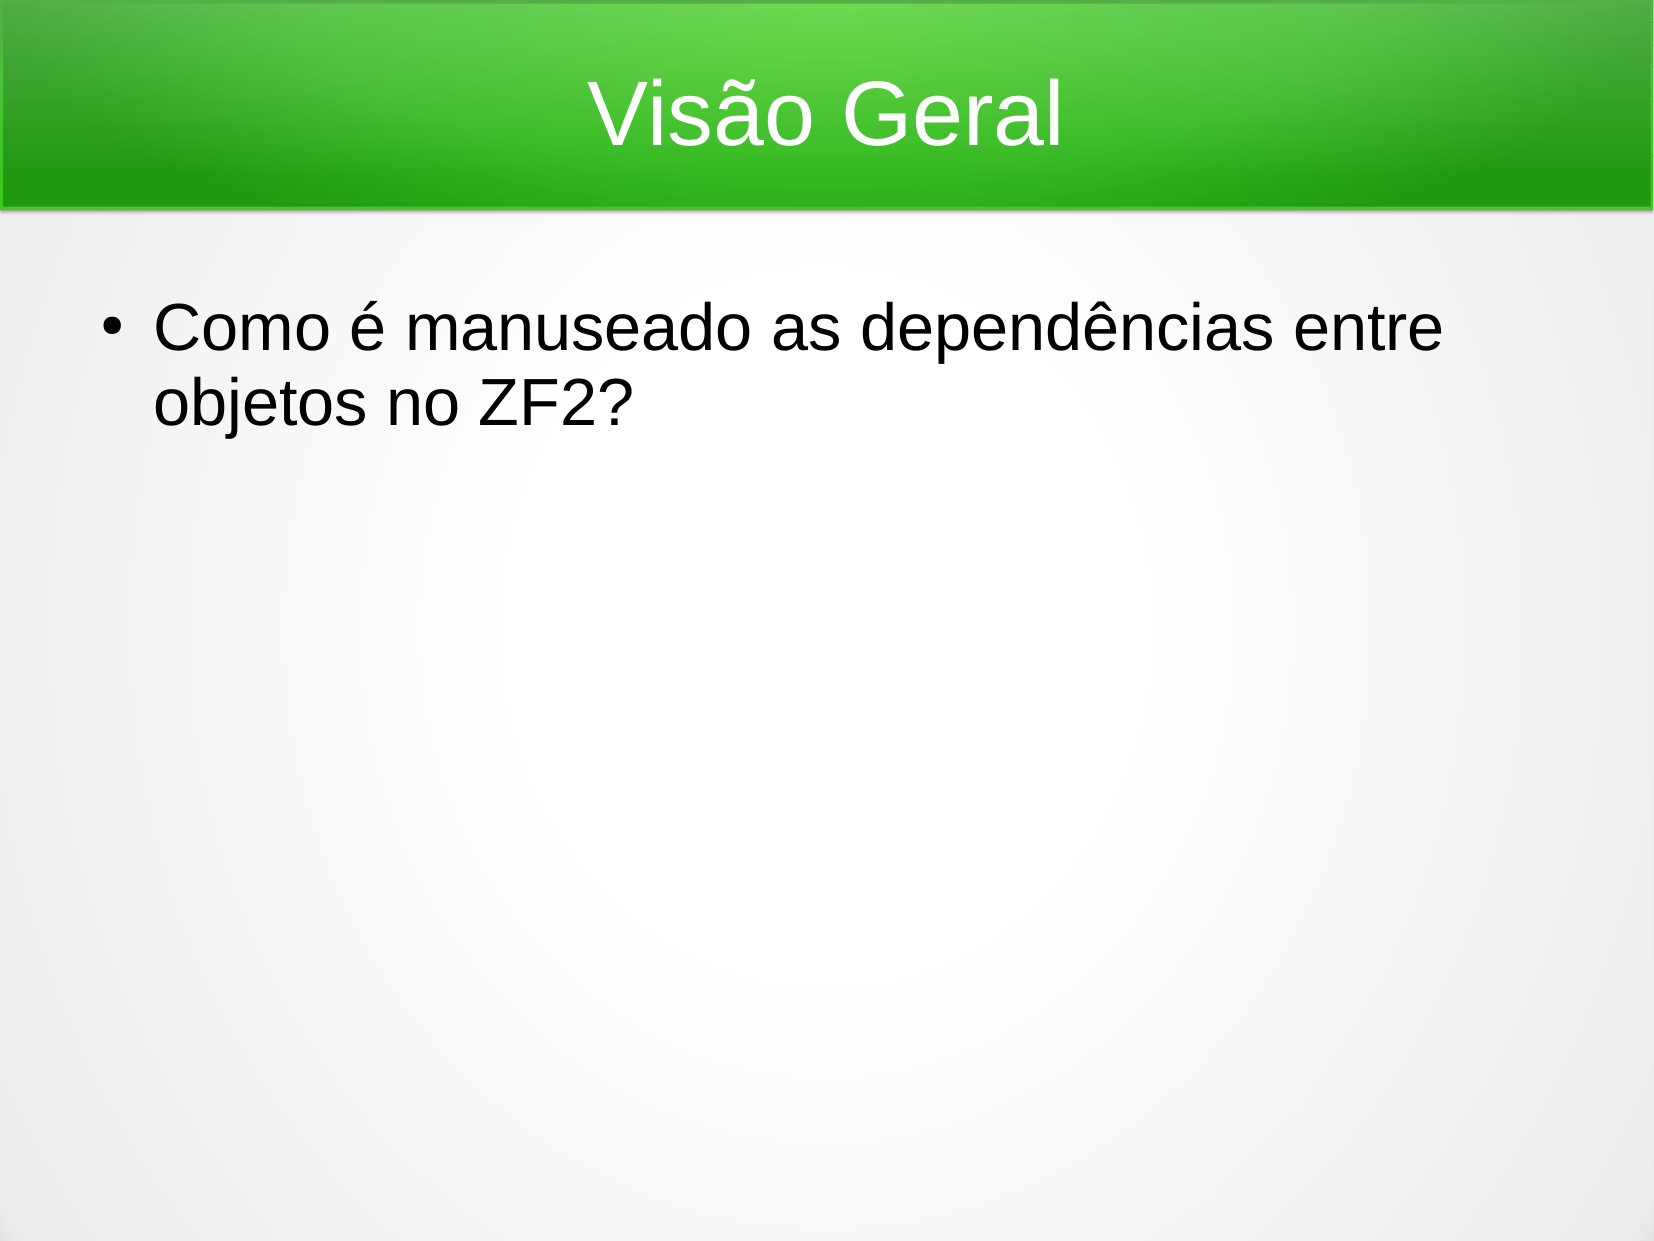

# Visão Geral
Como é manuseado as dependências entre objetos no ZF2?